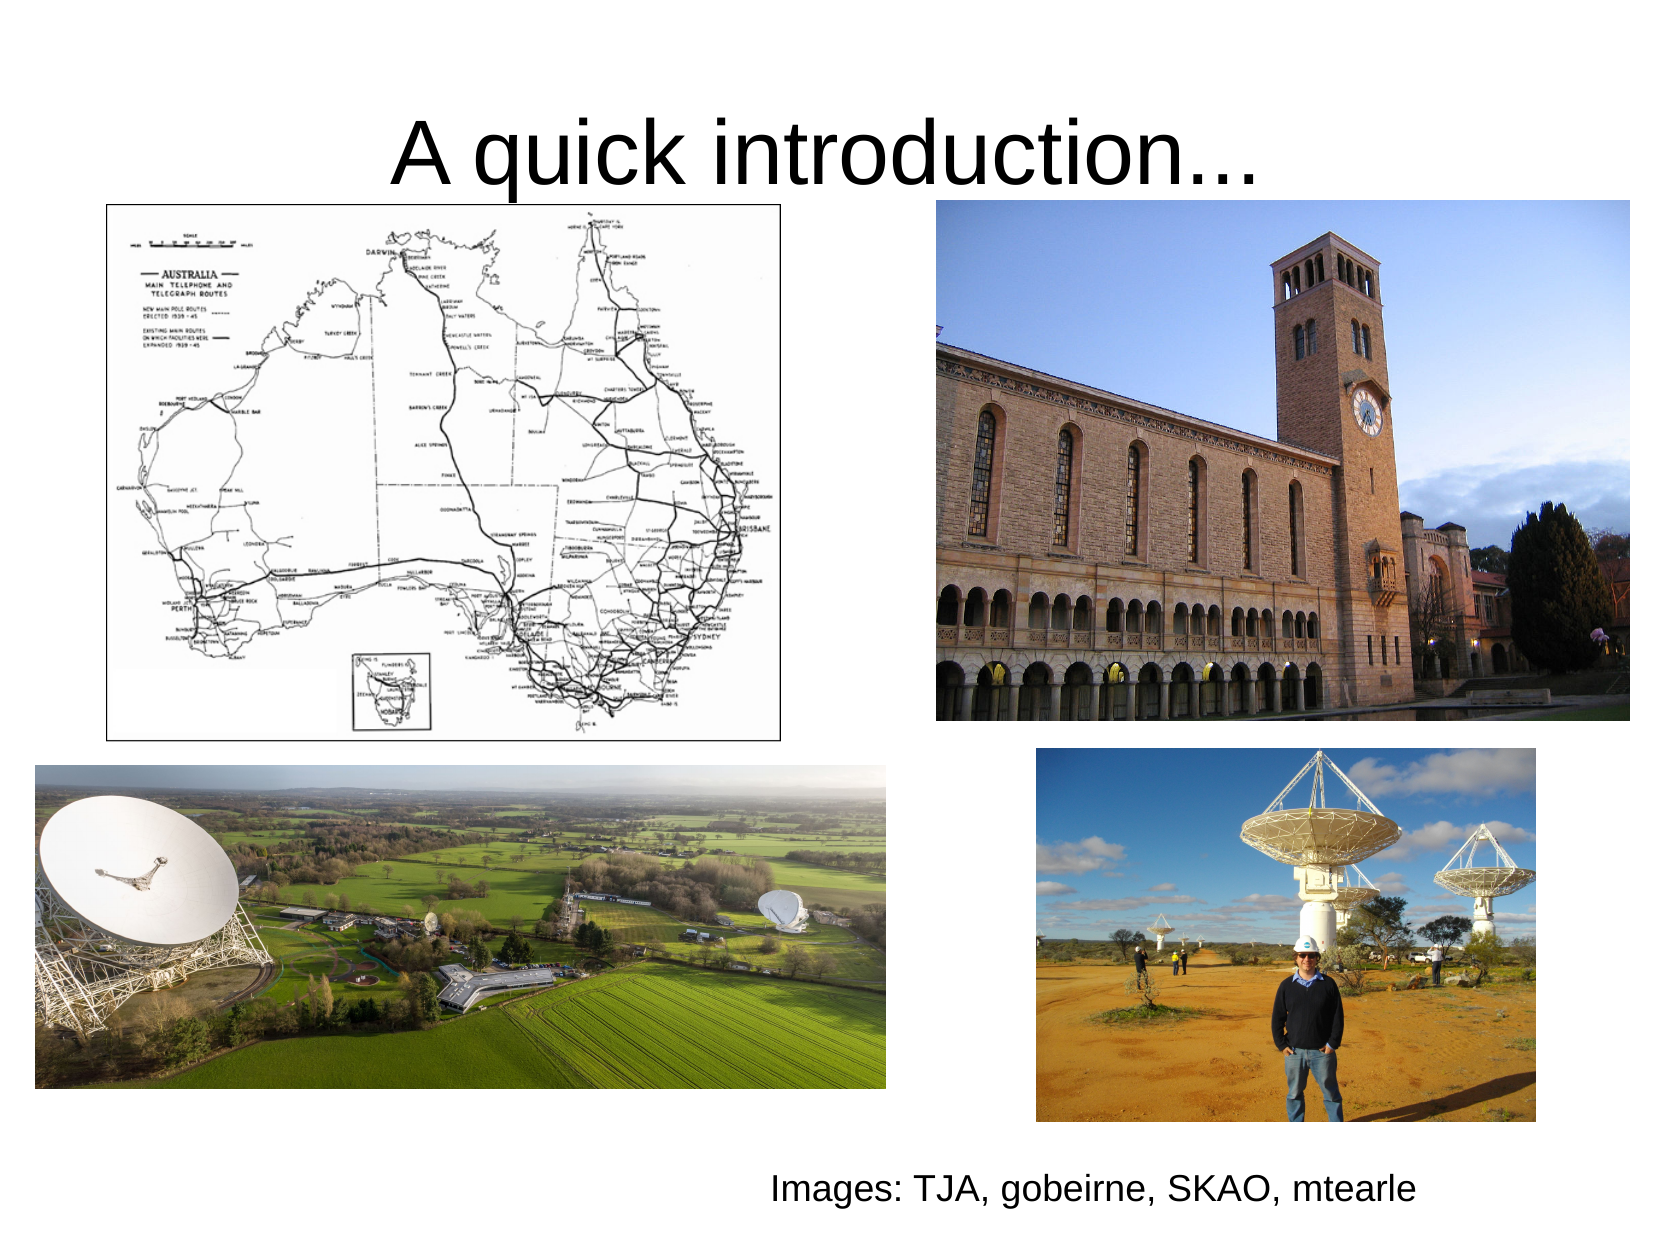

# A quick introduction...
Images: TJA, gobeirne, SKAO, mtearle